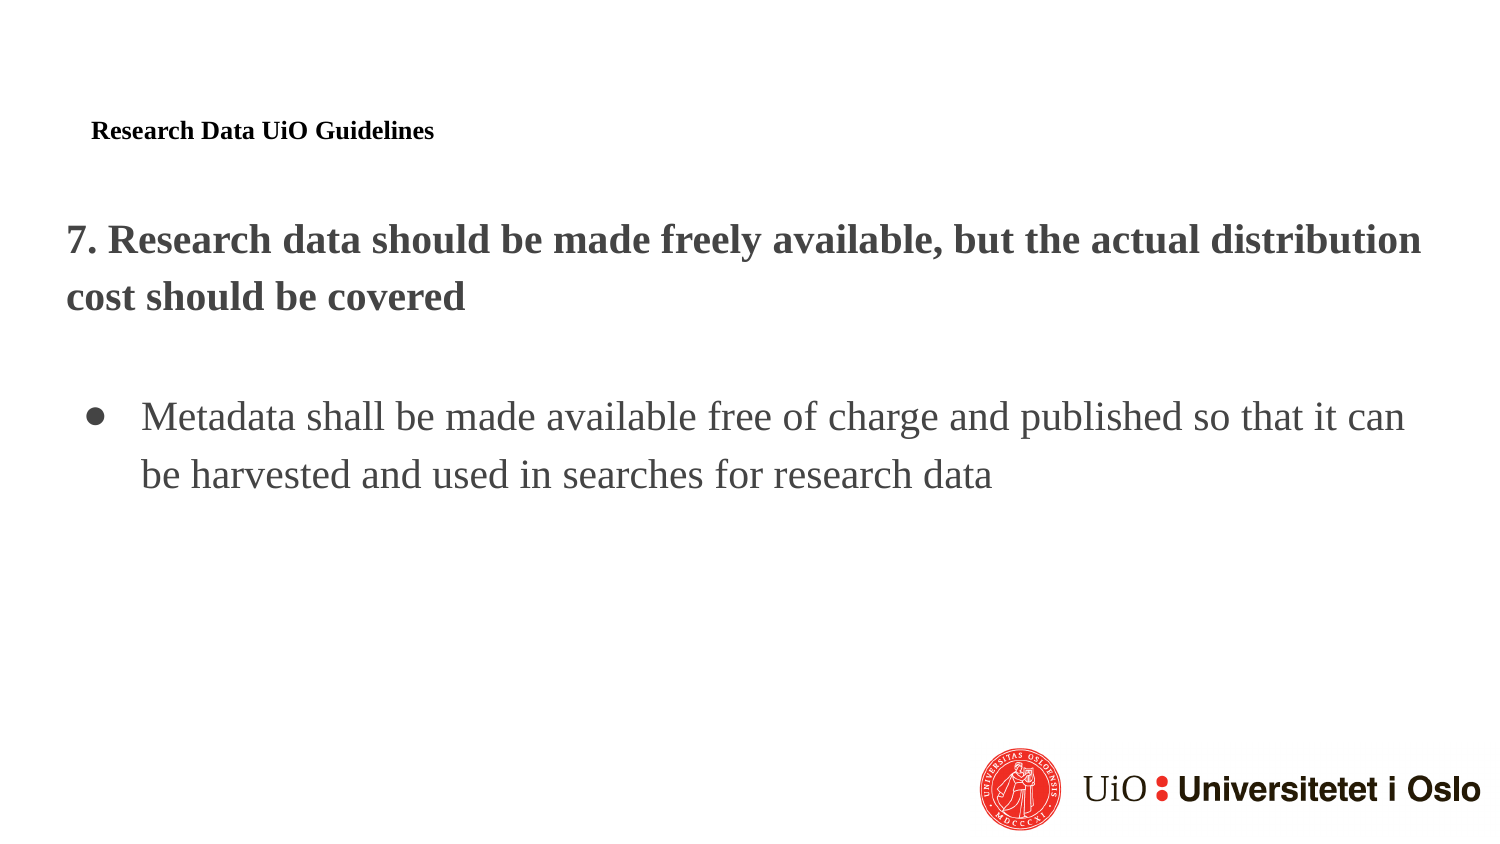

Research Data UiO Guidelines
# 7. Research data should be made freely available, but the actual distribution cost should be covered
Metadata shall be made available free of charge and published so that it can be harvested and used in searches for research data